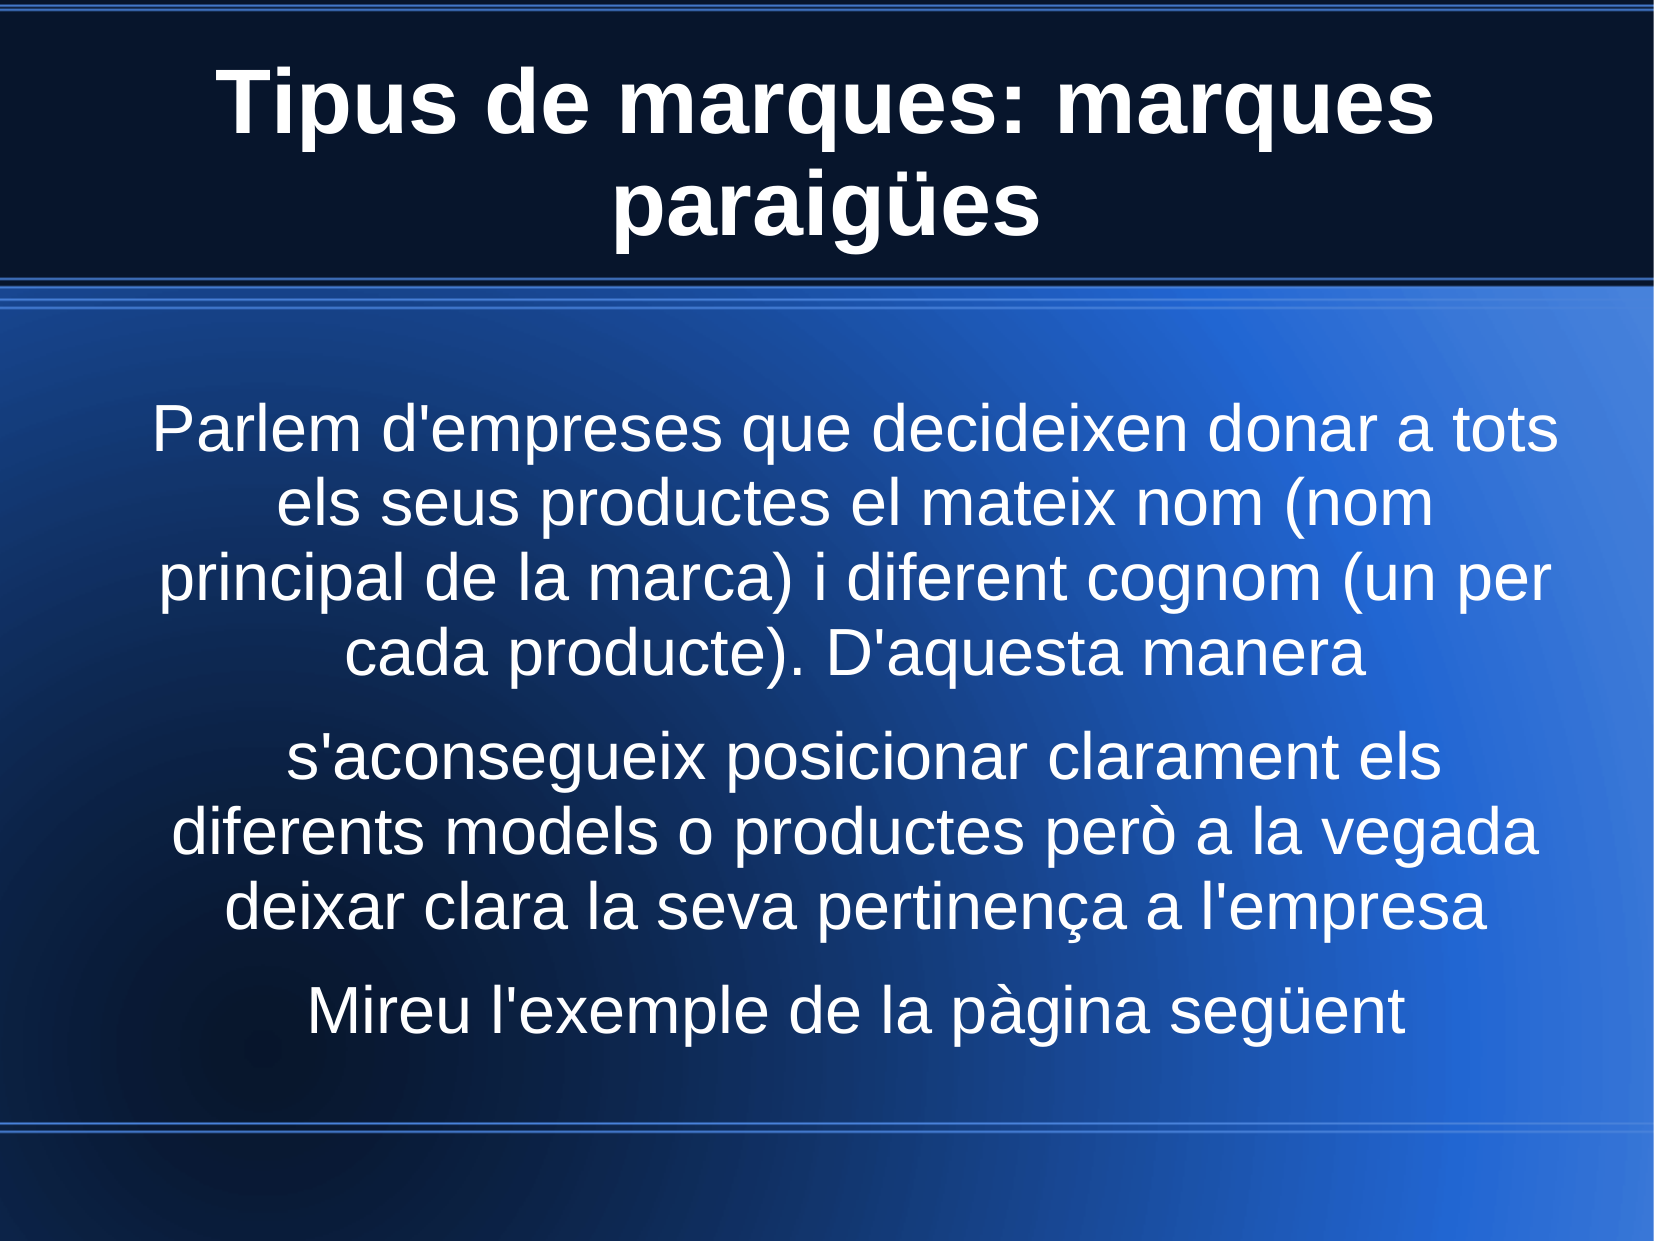

# Tipus de marques: marques paraigües
Parlem d'empreses que decideixen donar a tots els seus productes el mateix nom (nom principal de la marca) i diferent cognom (un per cada producte). D'aquesta manera
 s'aconsegueix posicionar clarament els diferents models o productes però a la vegada deixar clara la seva pertinença a l'empresa
Mireu l'exemple de la pàgina següent